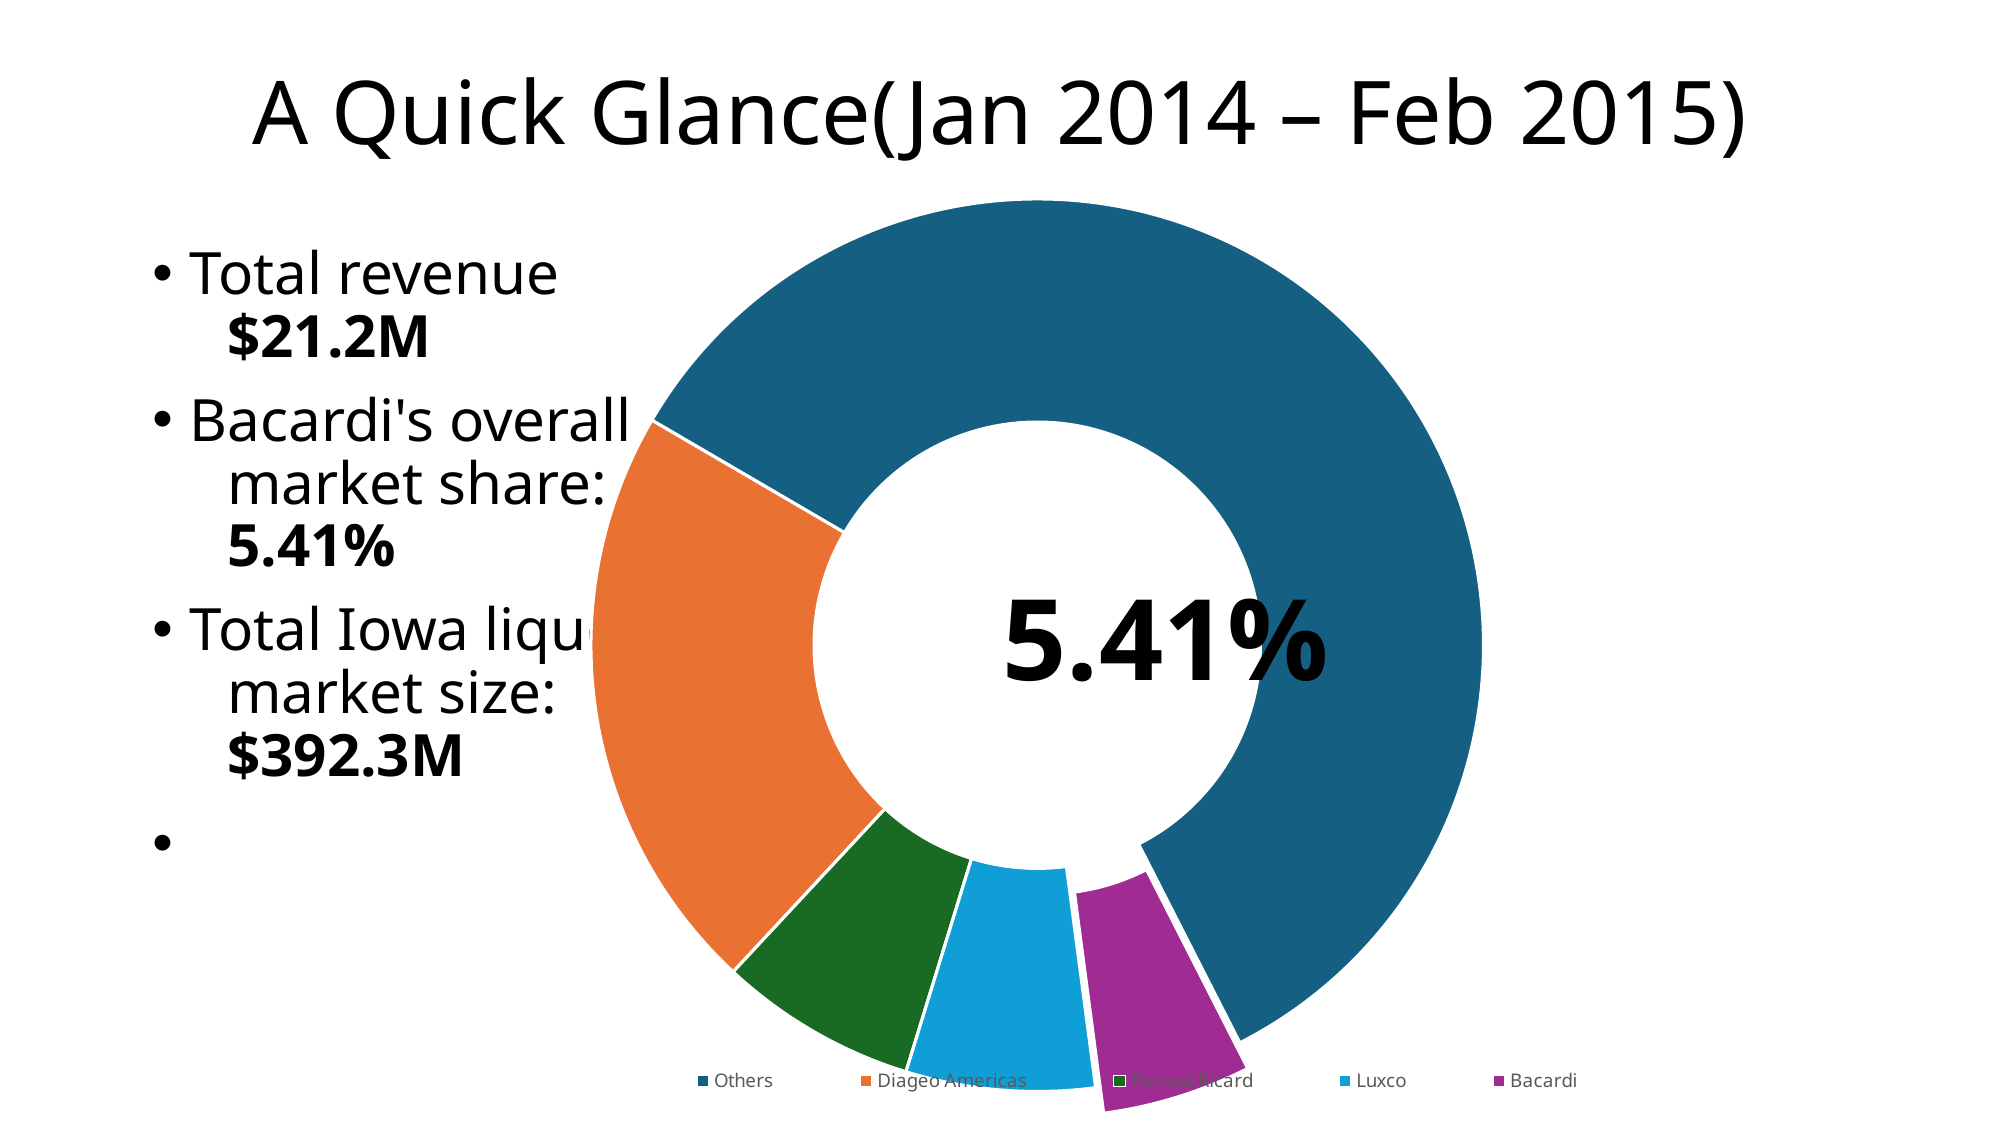

# A Quick Glance(Jan 2014 – Feb 2015)
### Chart
| Category | overall_market_share_pct |
|---|---|
| Others | 59.09 |
| Diageo Americas | 21.48 |
| Pernod Ricard | 7.18 |
| Luxco | 6.84 |
| Bacardi | 5.41 |Total revenue $21.2M
Bacardi's overall market share: 5.41%
Total Iowa liquor market size: $392.3M